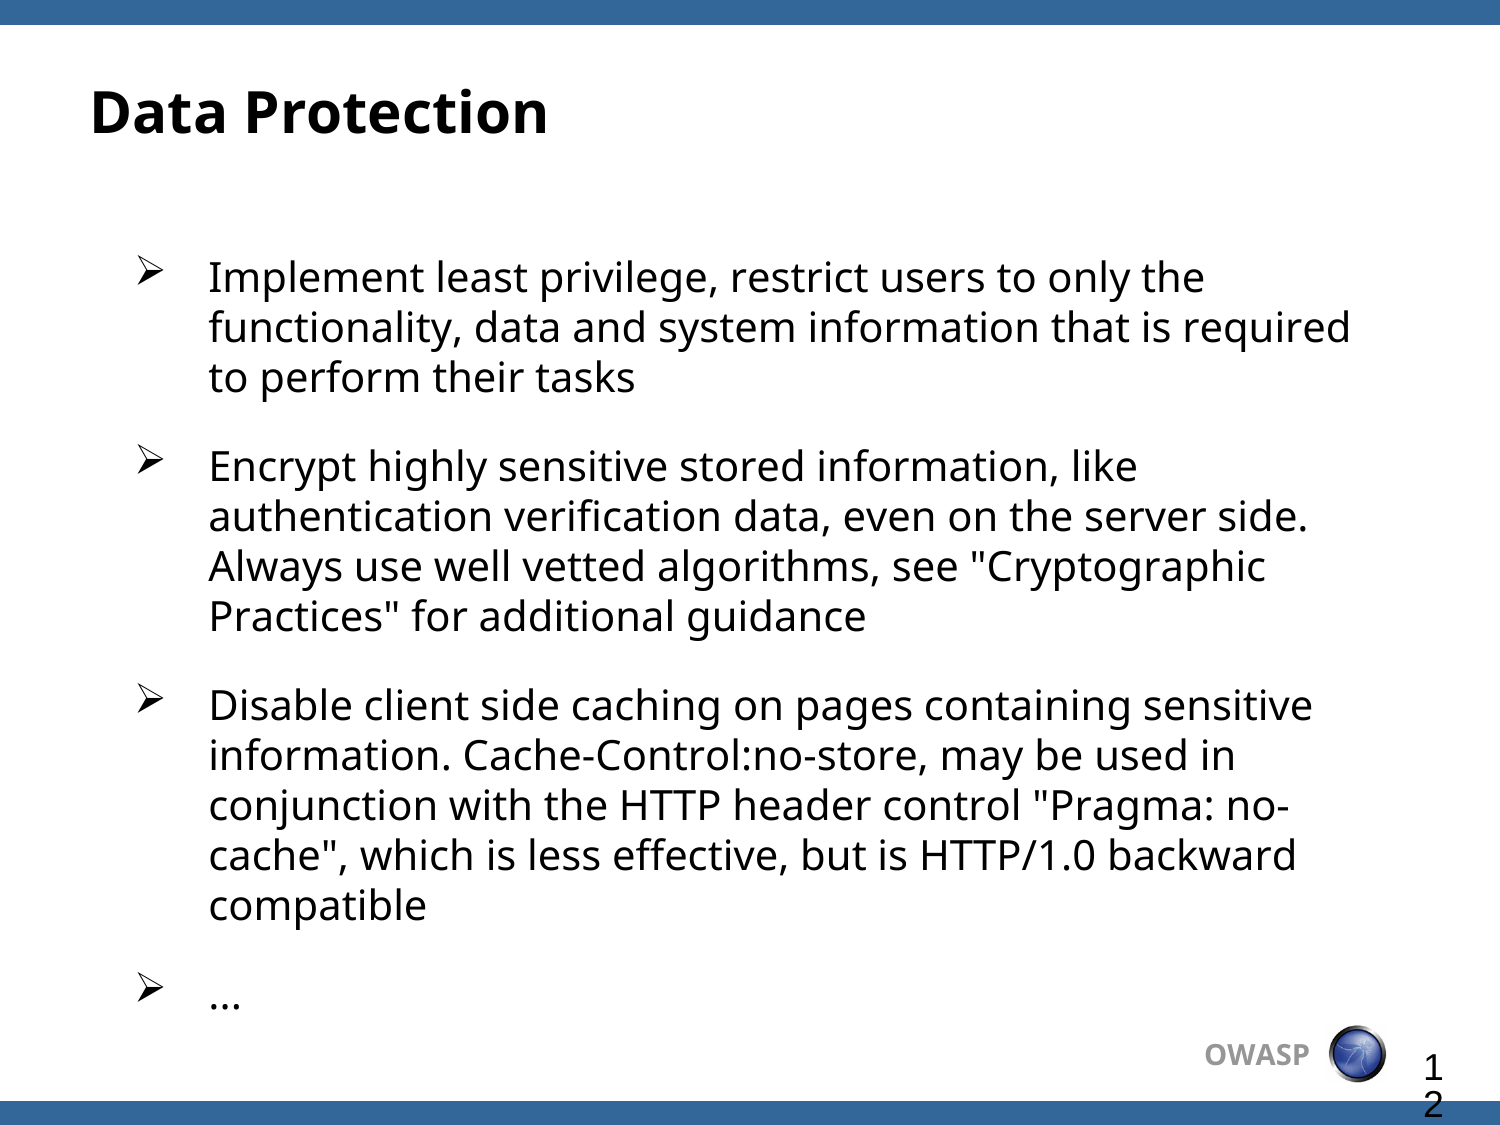

# Data Protection
Implement least privilege, restrict users to only the functionality, data and system information that is required to perform their tasks
Encrypt highly sensitive stored information, like authentication verification data, even on the server side. Always use well vetted algorithms, see "Cryptographic Practices" for additional guidance
Disable client side caching on pages containing sensitive information. Cache-Control:no-store, may be used in conjunction with the HTTP header control "Pragma: no-cache", which is less effective, but is HTTP/1.0 backward compatible
...
12